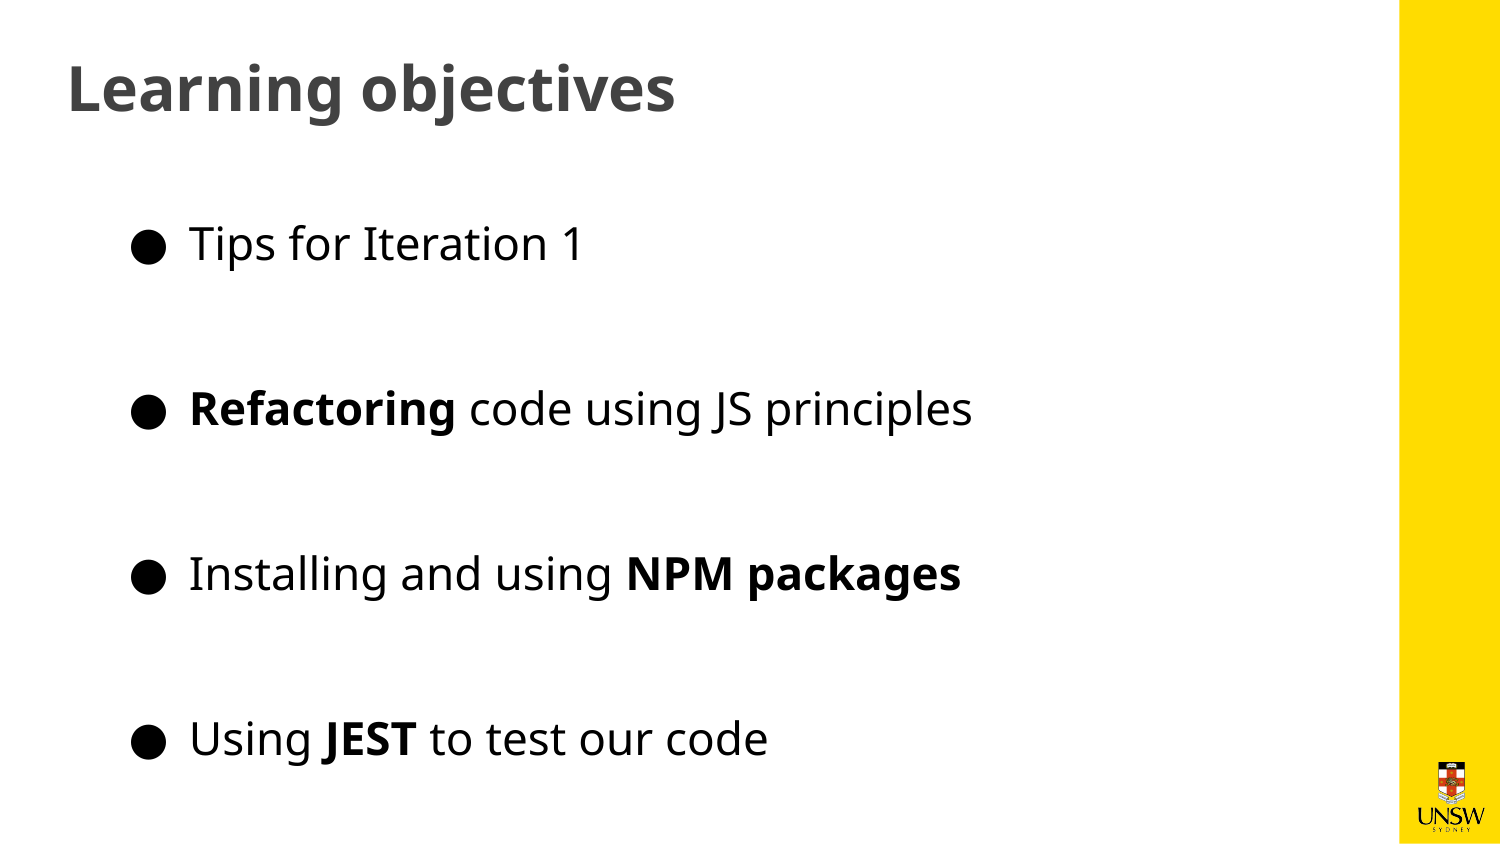

Learning objectives
Tips for Iteration 1
Refactoring code using JS principles
Installing and using NPM packages
Using JEST to test our code